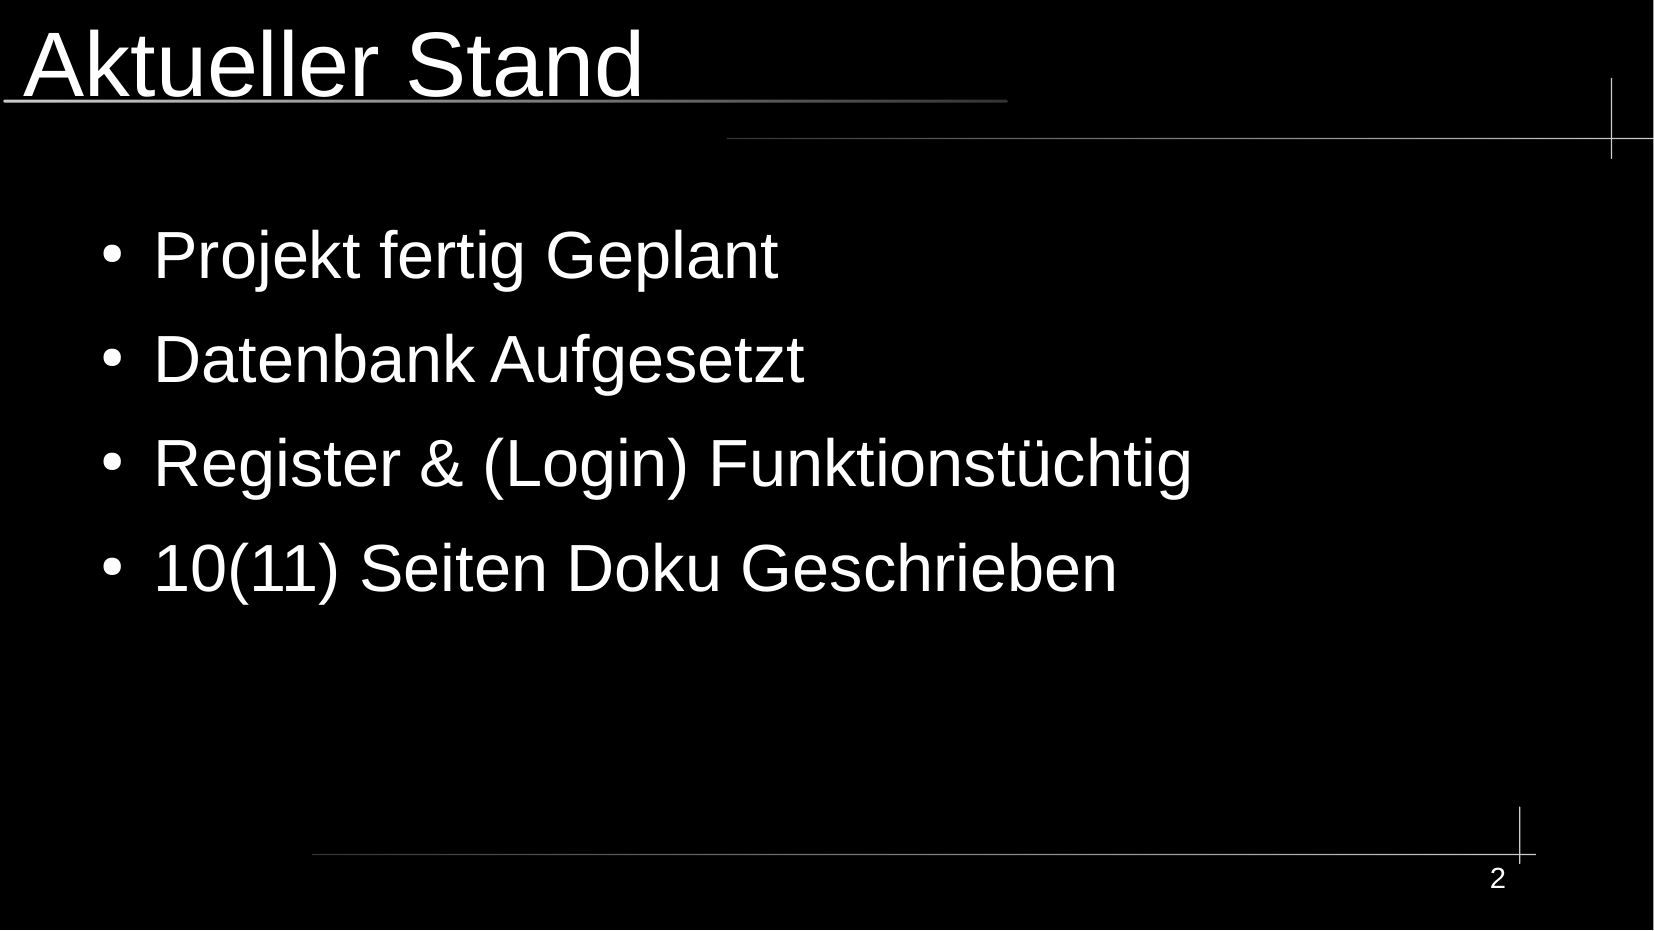

# Aktueller Stand
Projekt fertig Geplant
Datenbank Aufgesetzt
Register & (Login) Funktionstüchtig
10(11) Seiten Doku Geschrieben
2